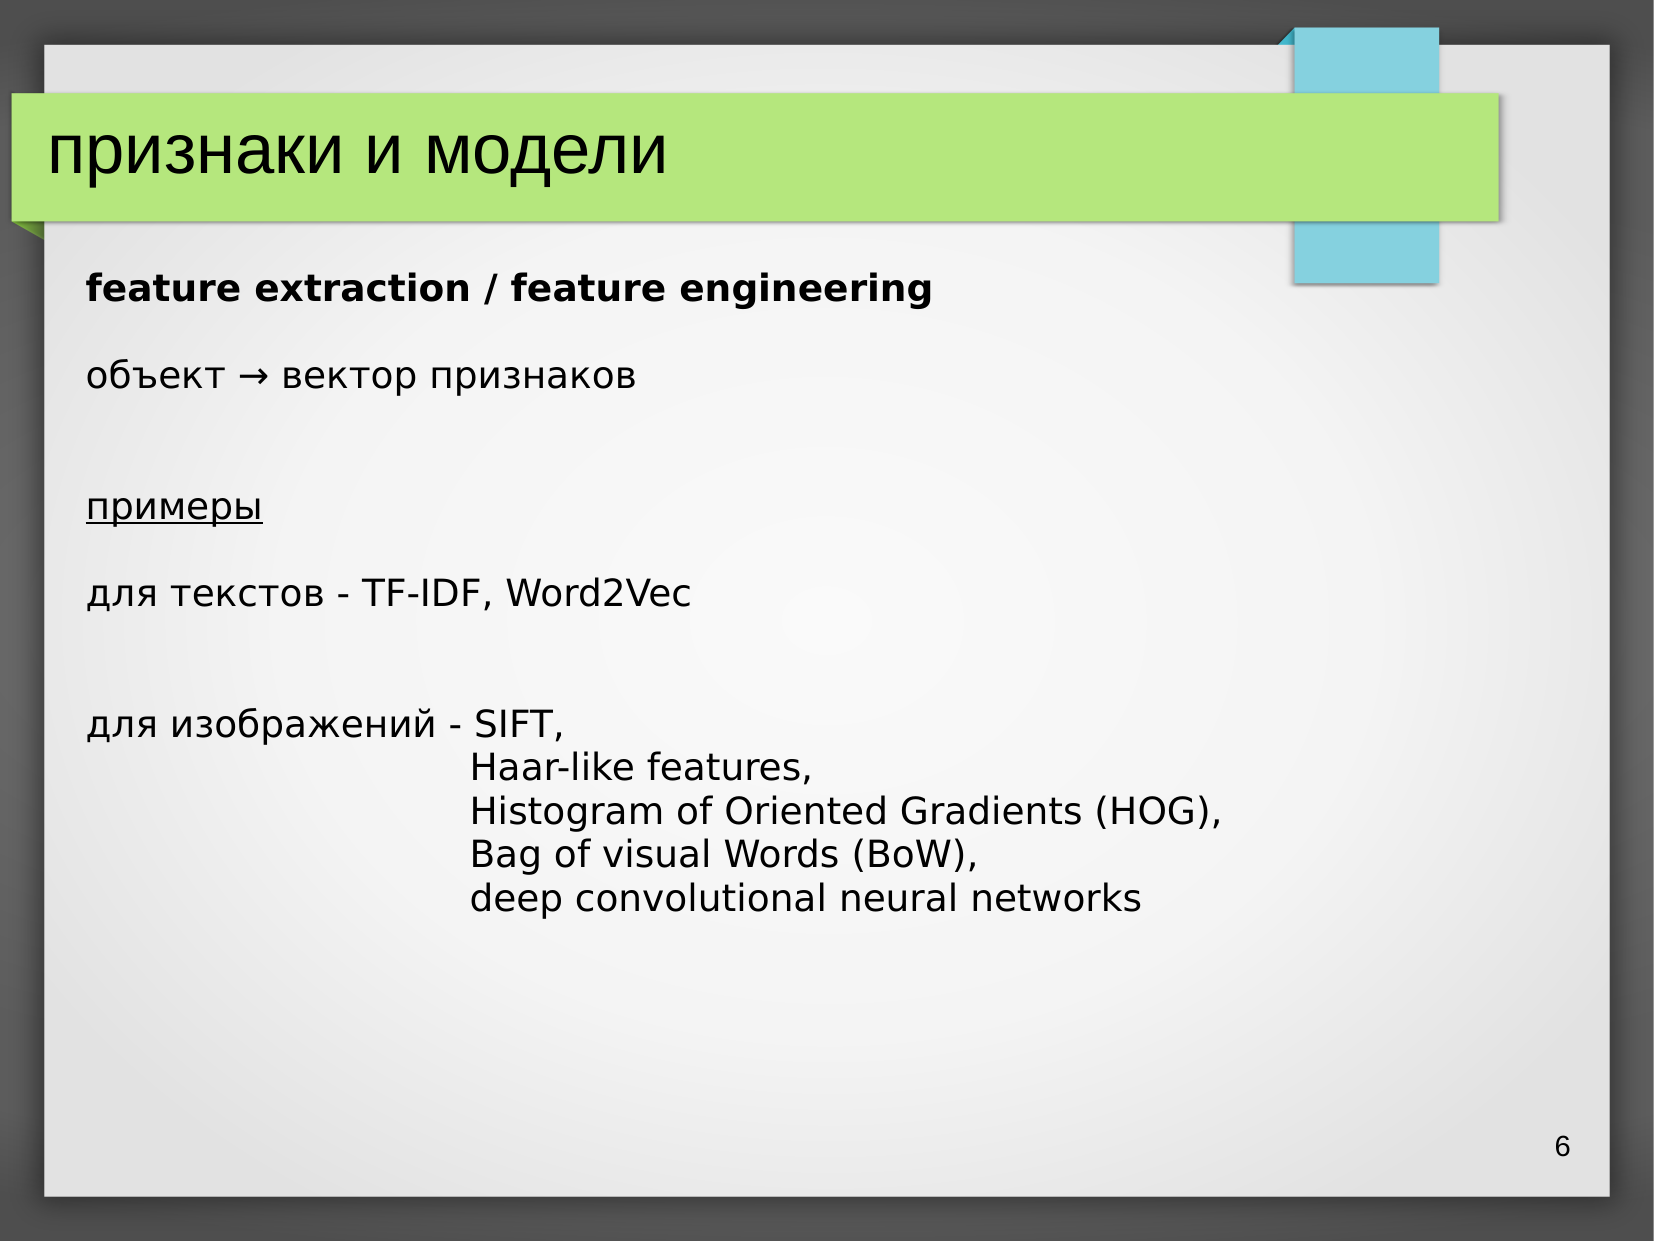

# признаки и модели
feature extraction / feature engineering
объект → вектор признаков
примеры
для текстов - TF-IDF, Word2Vec
для изображений - SIFT,
 Haar-like features,
 Histogram of Oriented Gradients (HOG),
 Bag of visual Words (BoW),
 deep convolutional neural networks
6